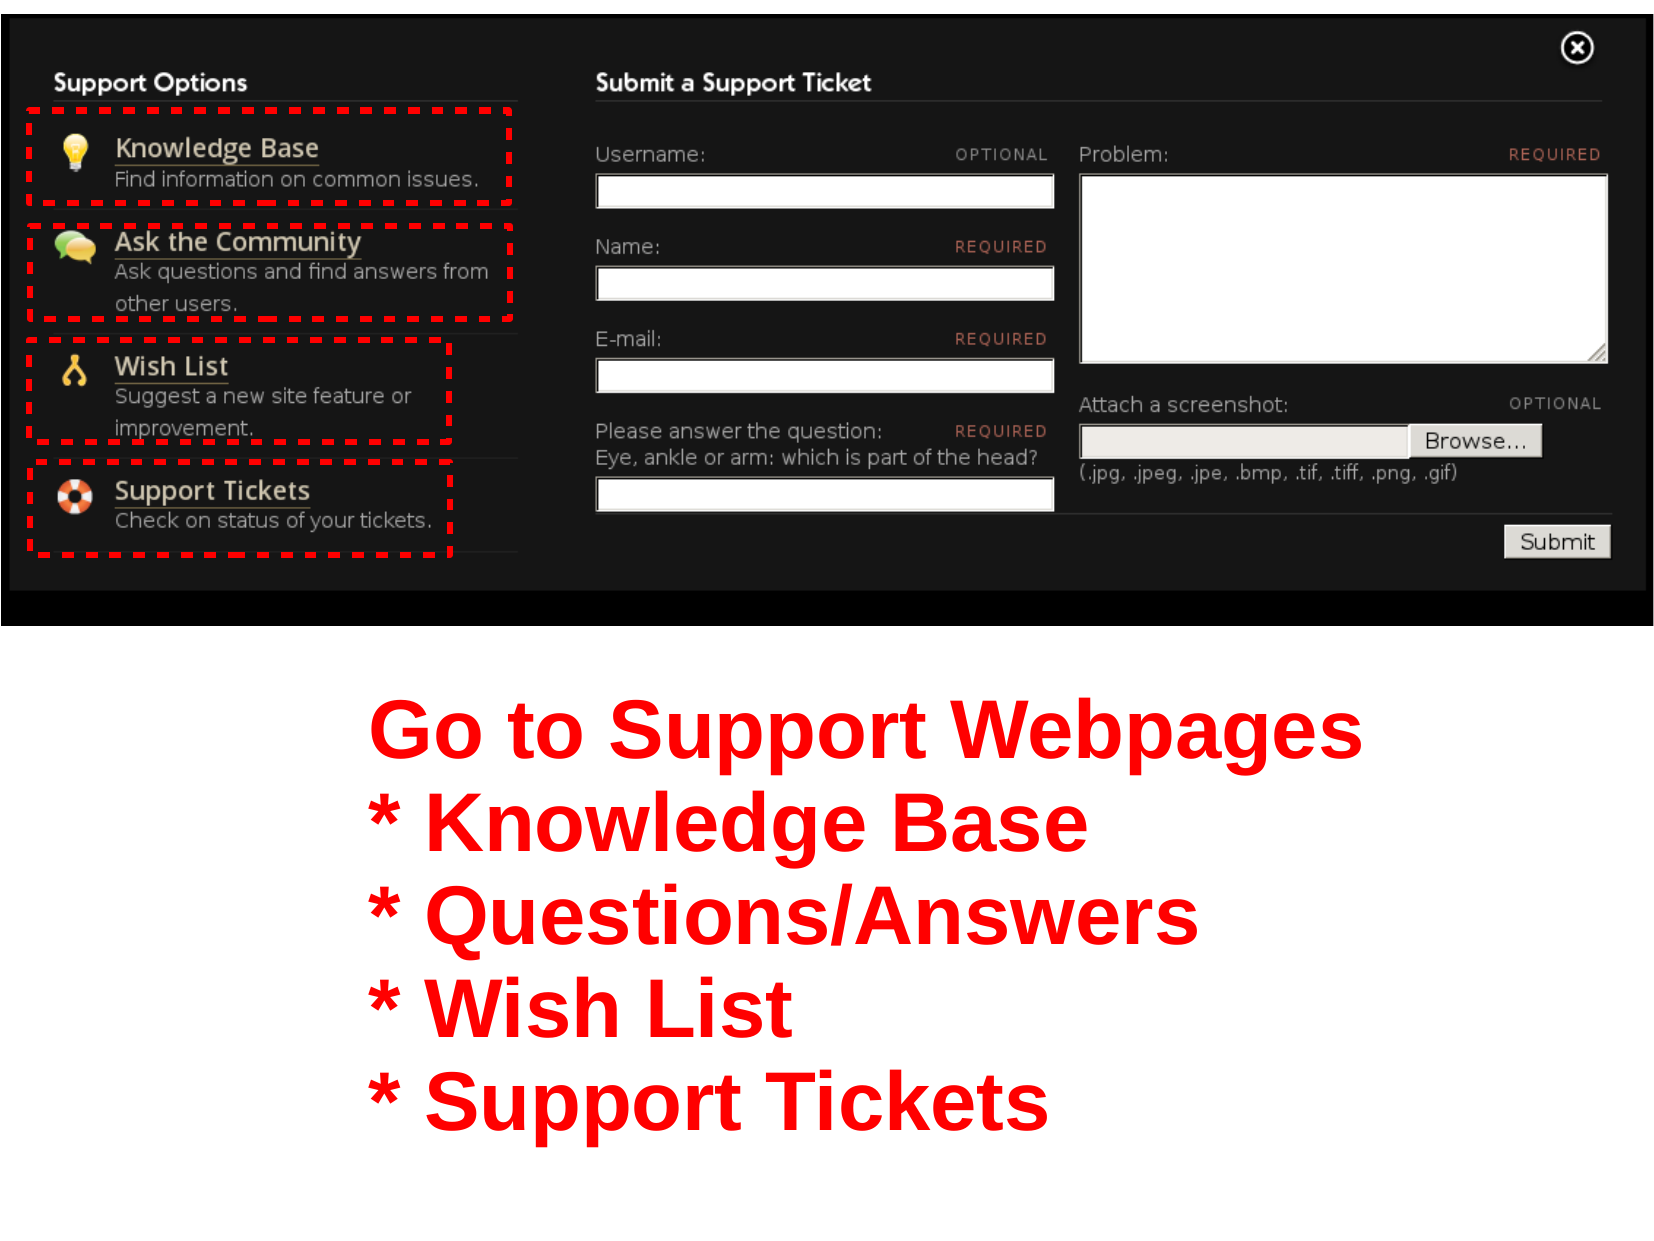

Go to Support Webpages
* Knowledge Base
* Questions/Answers
* Wish List
* Support Tickets